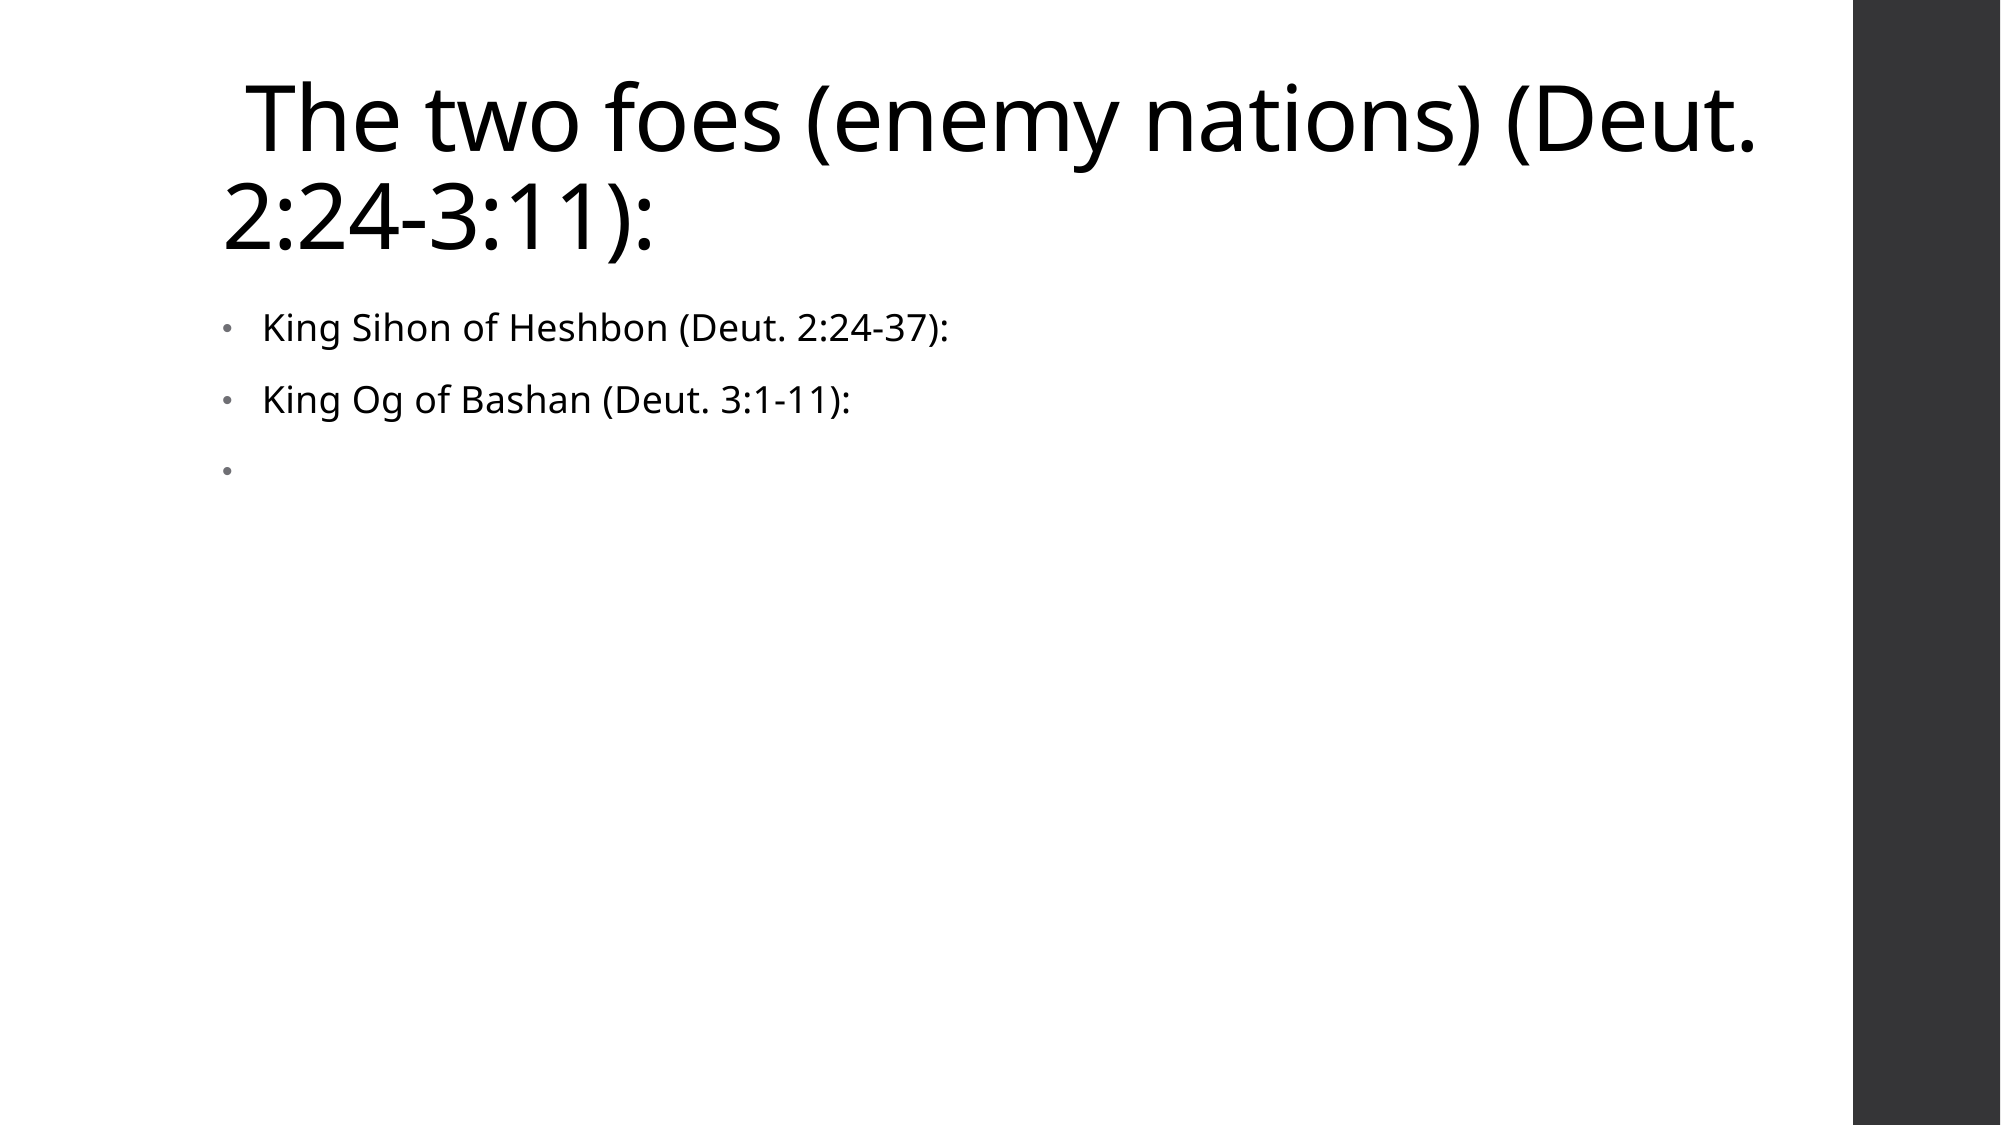

# The two foes (enemy nations) (Deut. 2:24-3:11):
 King Sihon of Heshbon (Deut. 2:24-37):
 King Og of Bashan (Deut. 3:1-11):